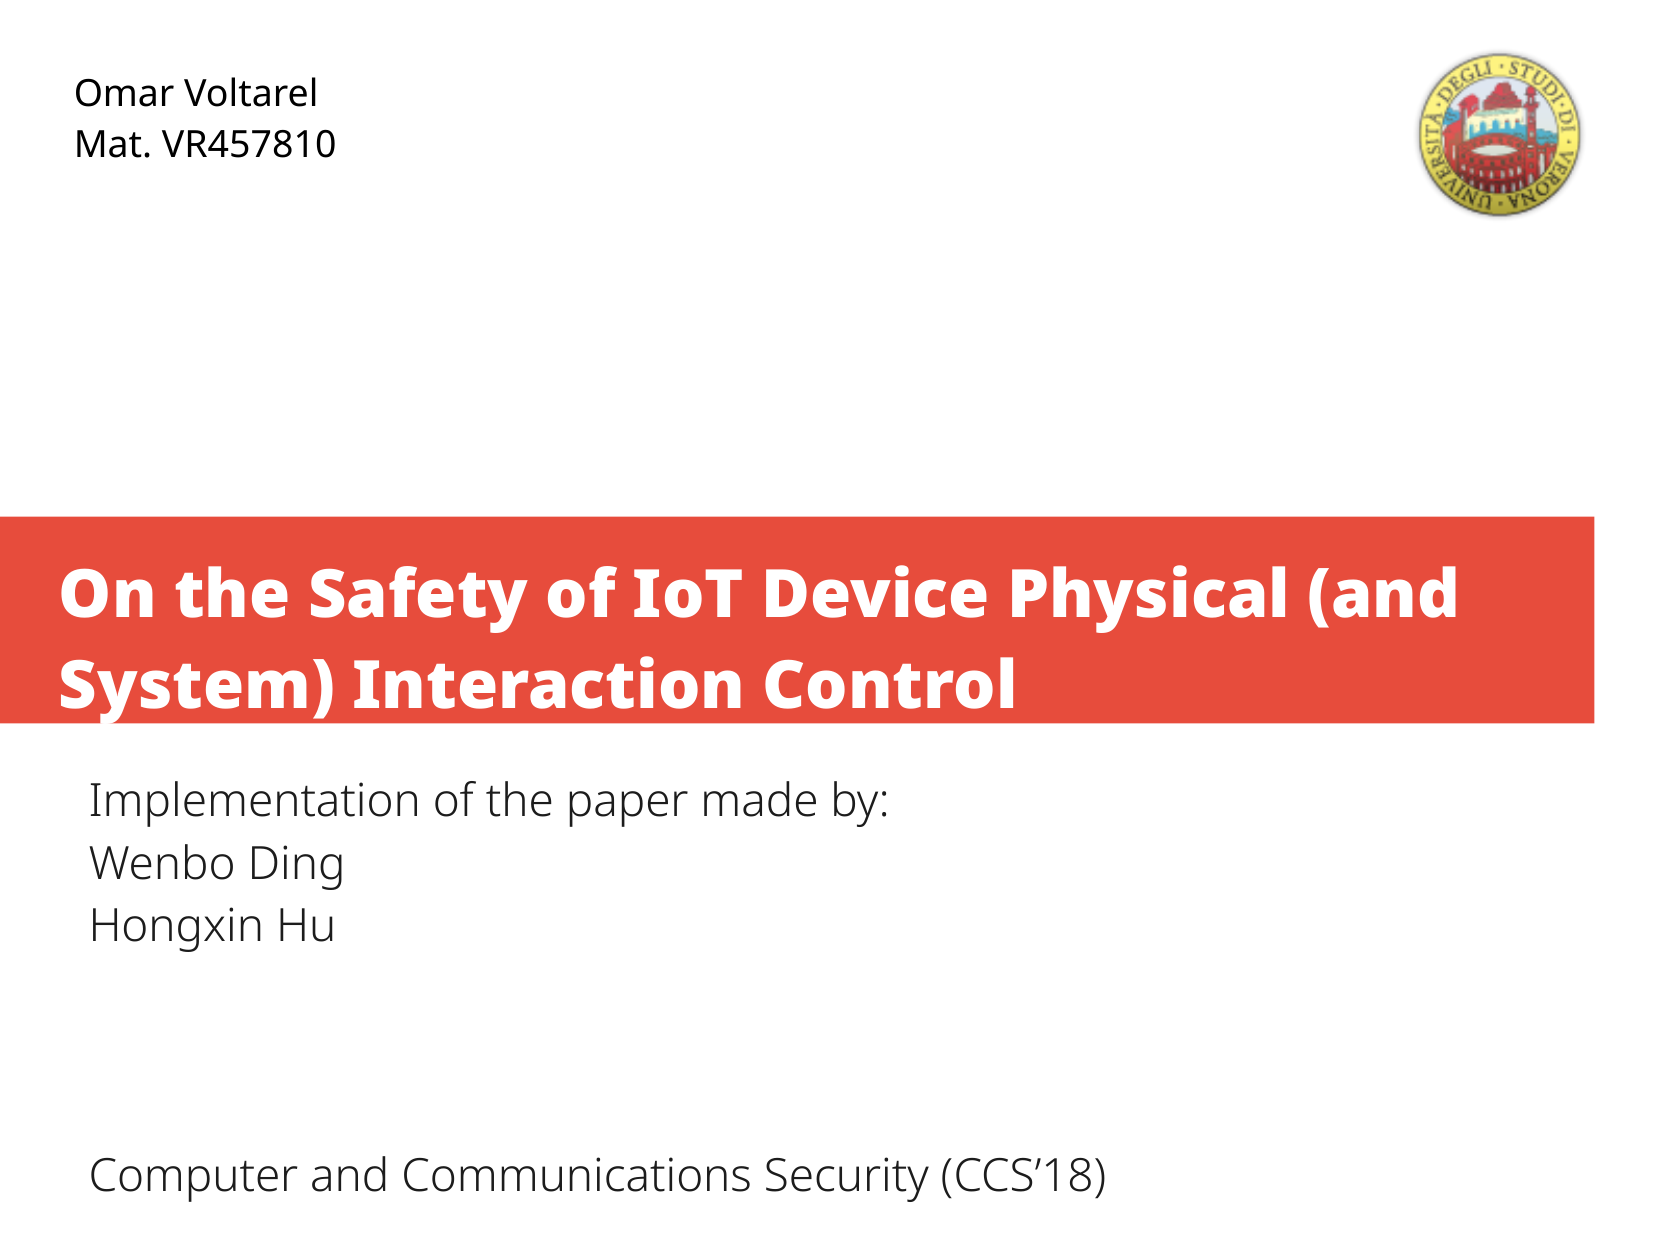

Omar Voltarel
Mat. VR457810
# On the Safety of IoT Device Physical (and System) Interaction Control
Implementation of the paper made by:
Wenbo Ding
Hongxin Hu
Computer and Communications Security (CCS’18)